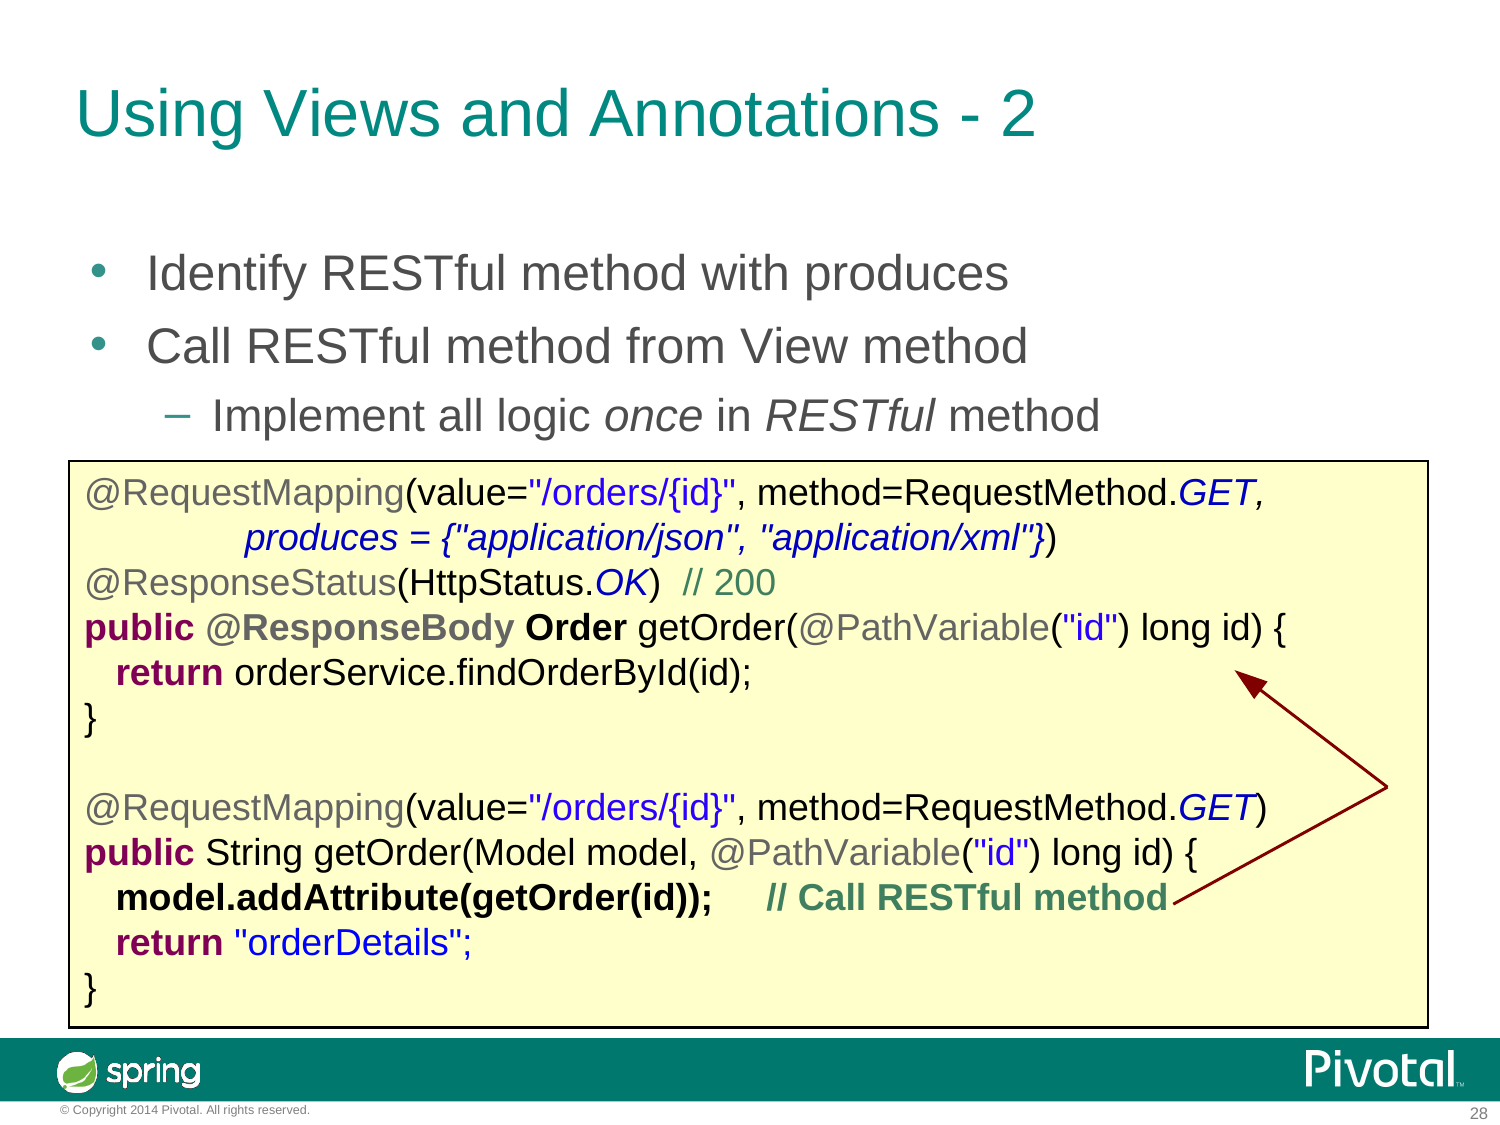

# Using Views and Annotations - 2
Identify RESTful method with produces
Call RESTful method from View method
Implement all logic once in RESTful method
@RequestMapping(value="/orders/{id}", method=RequestMethod.GET,
		 produces = {"application/json", "application/xml"})
@ResponseStatus(HttpStatus.OK) // 200
public @ResponseBody Order getOrder(@PathVariable("id") long id) {
 return orderService.findOrderById(id);
}
@RequestMapping(value="/orders/{id}", method=RequestMethod.GET)
public String getOrder(Model model, @PathVariable("id") long id) {
 model.addAttribute(getOrder(id)); // Call RESTful method
 return "orderDetails";
}